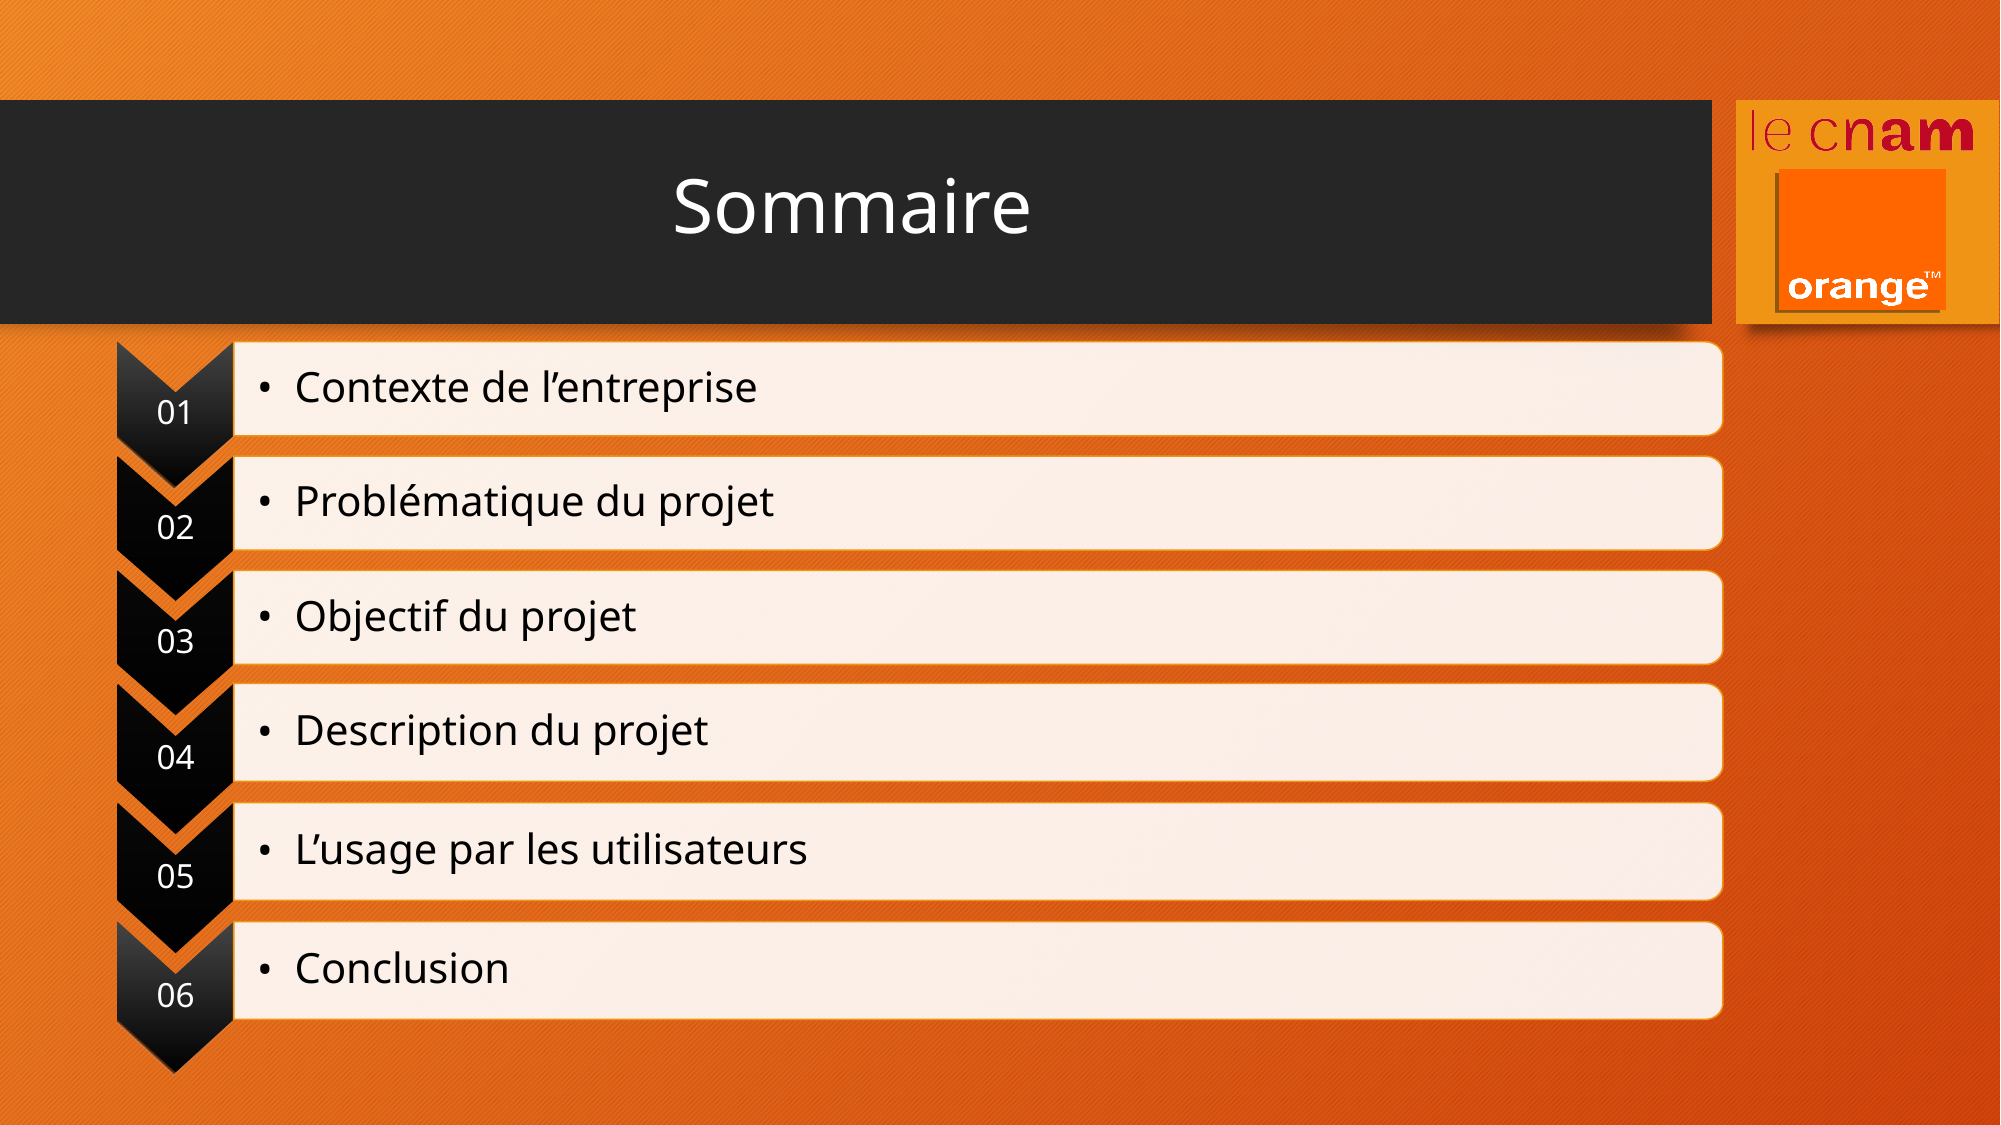

# Sommaire
01
Contexte de l’entreprise
02
Problématique du projet
03
Objectif du projet
Description du projet
04
05
L’usage par les utilisateurs
06
Conclusion